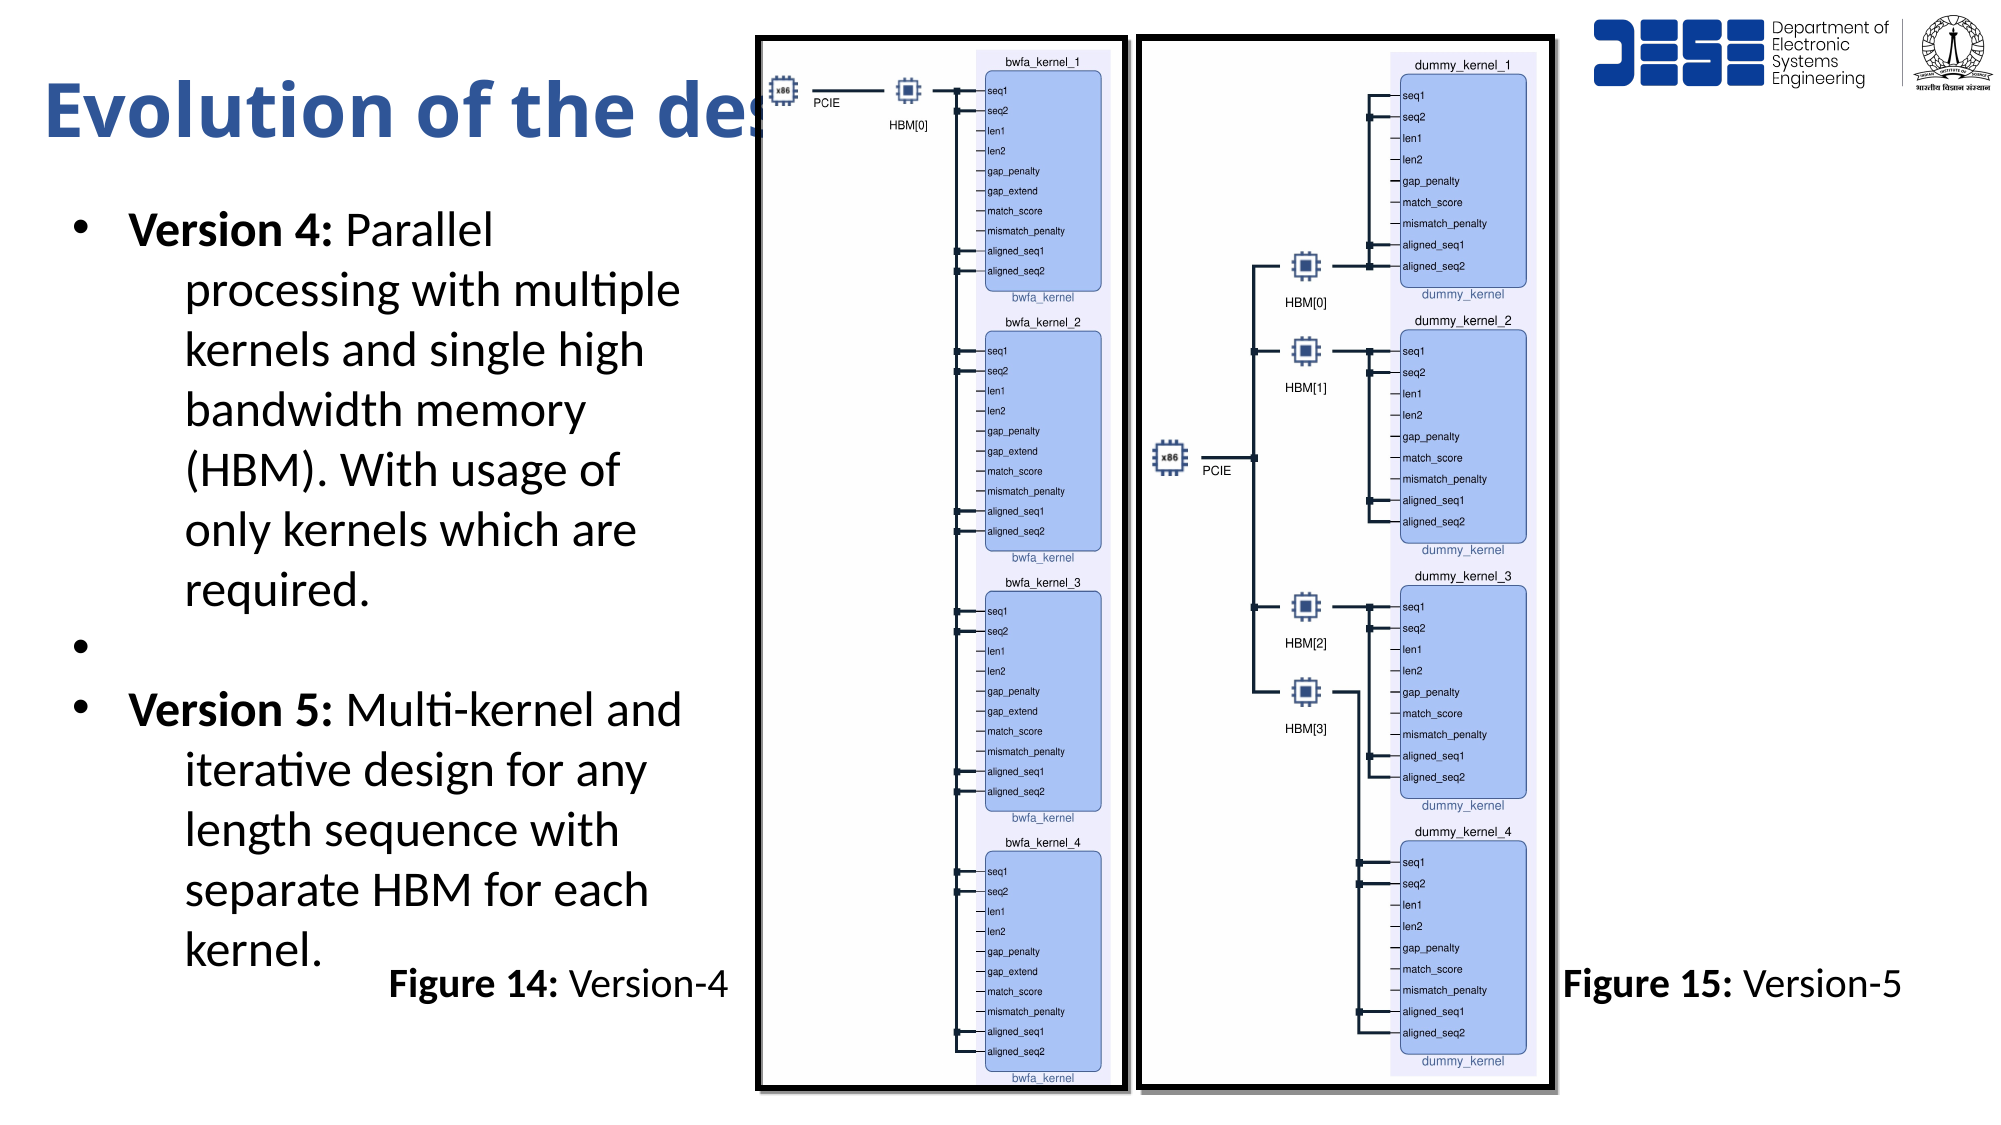

# Evolution of the design
Version 4: Parallel processing with multiple kernels and single high bandwidth memory (HBM). With usage of only kernels which are required.
Version 5: Multi-kernel and iterative design for any length sequence with separate HBM for each kernel.
Figure 14: Version-4
Figure 15: Version-5
24